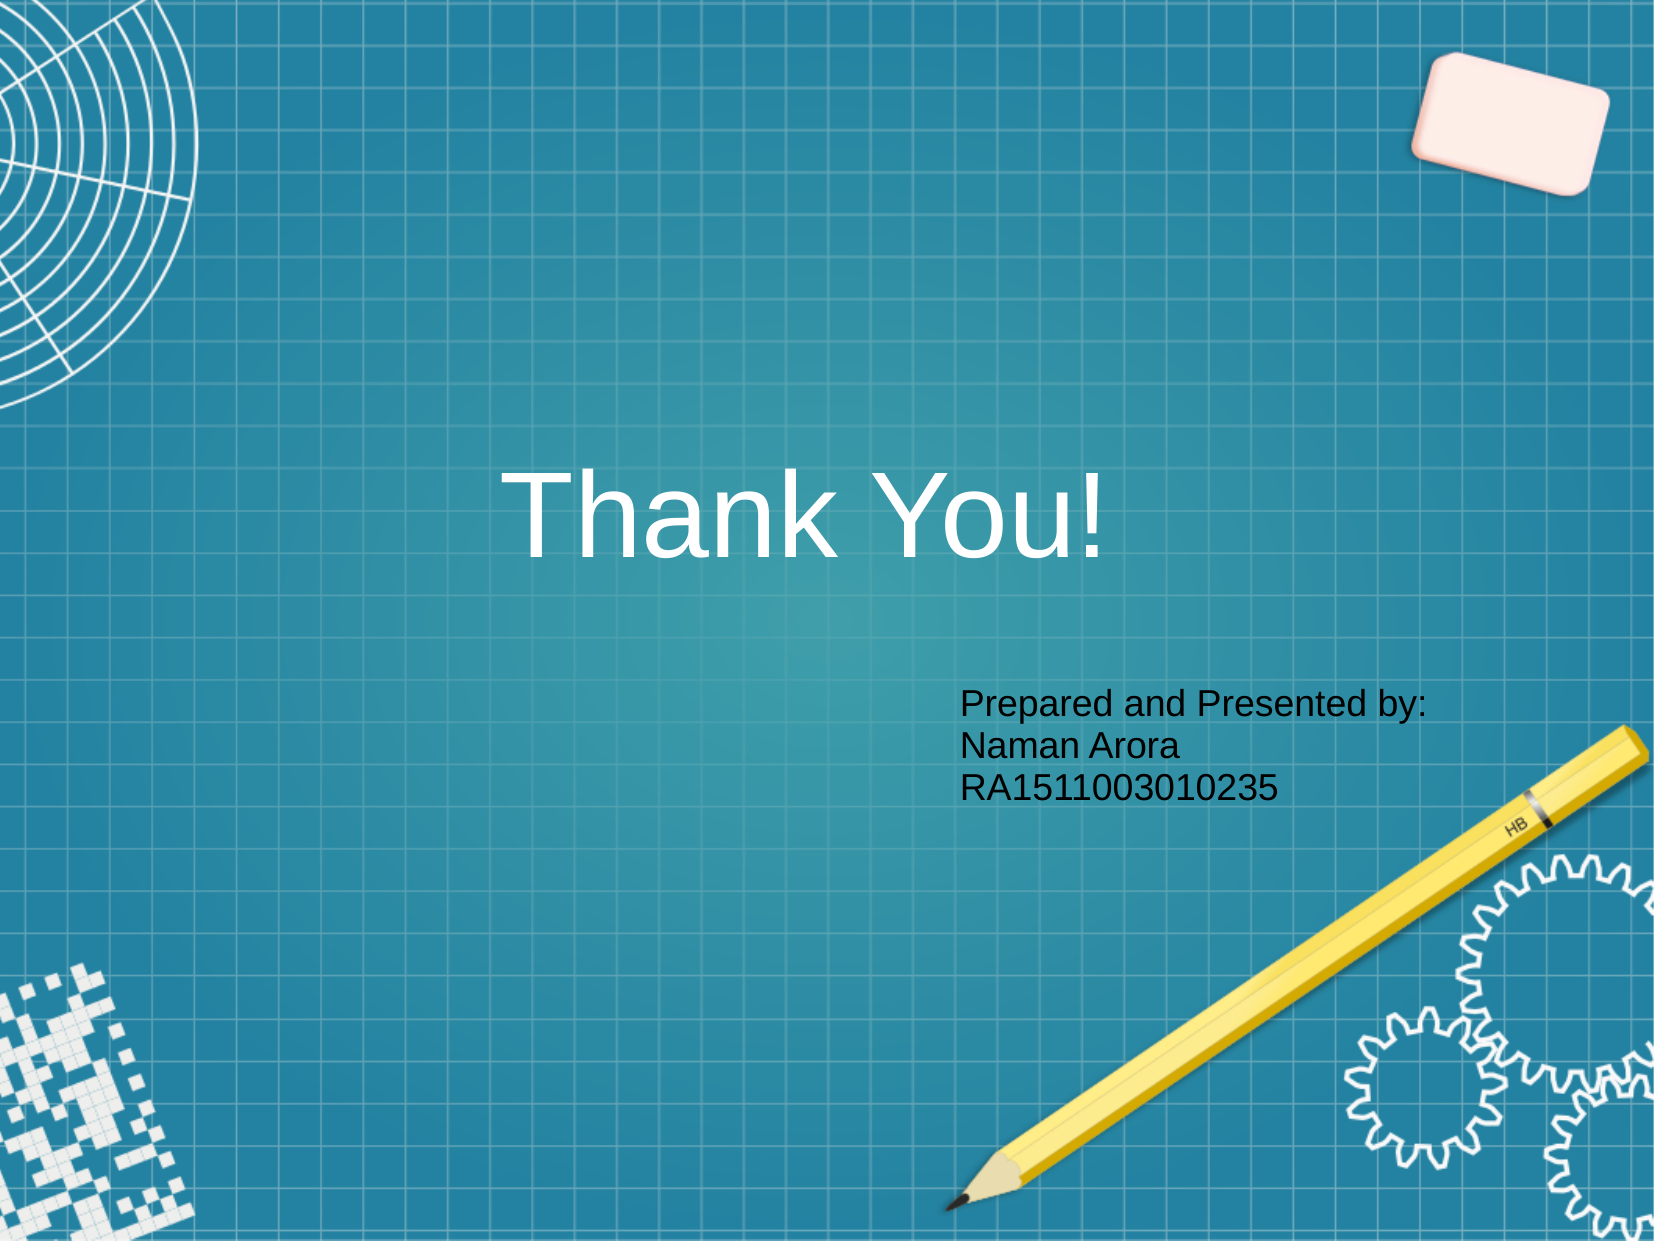

# Thank You!
Prepared and Presented by:
Naman Arora
RA1511003010235